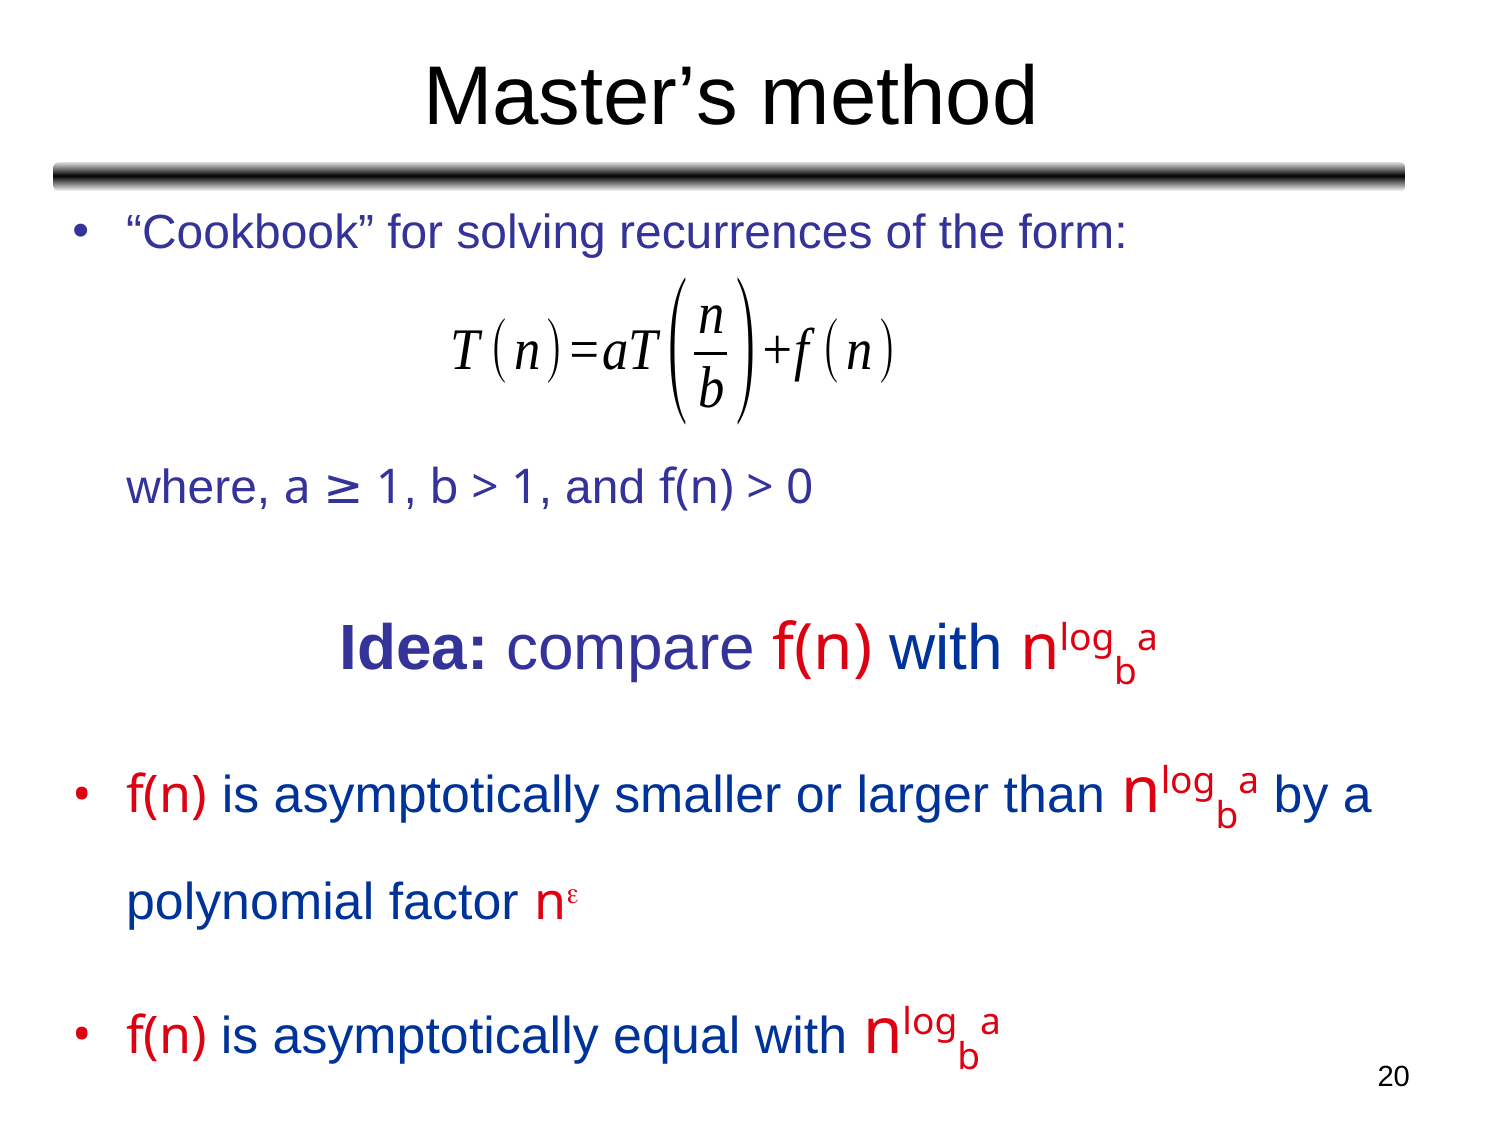

# Master’s method
“Cookbook” for solving recurrences of the form:
			where, a ≥ 1, b > 1, and f(n) > 0
Idea: compare f(n) with nlogba
f(n) is asymptotically smaller or larger than nlogba by a polynomial factor n
f(n) is asymptotically equal with nlogba
20